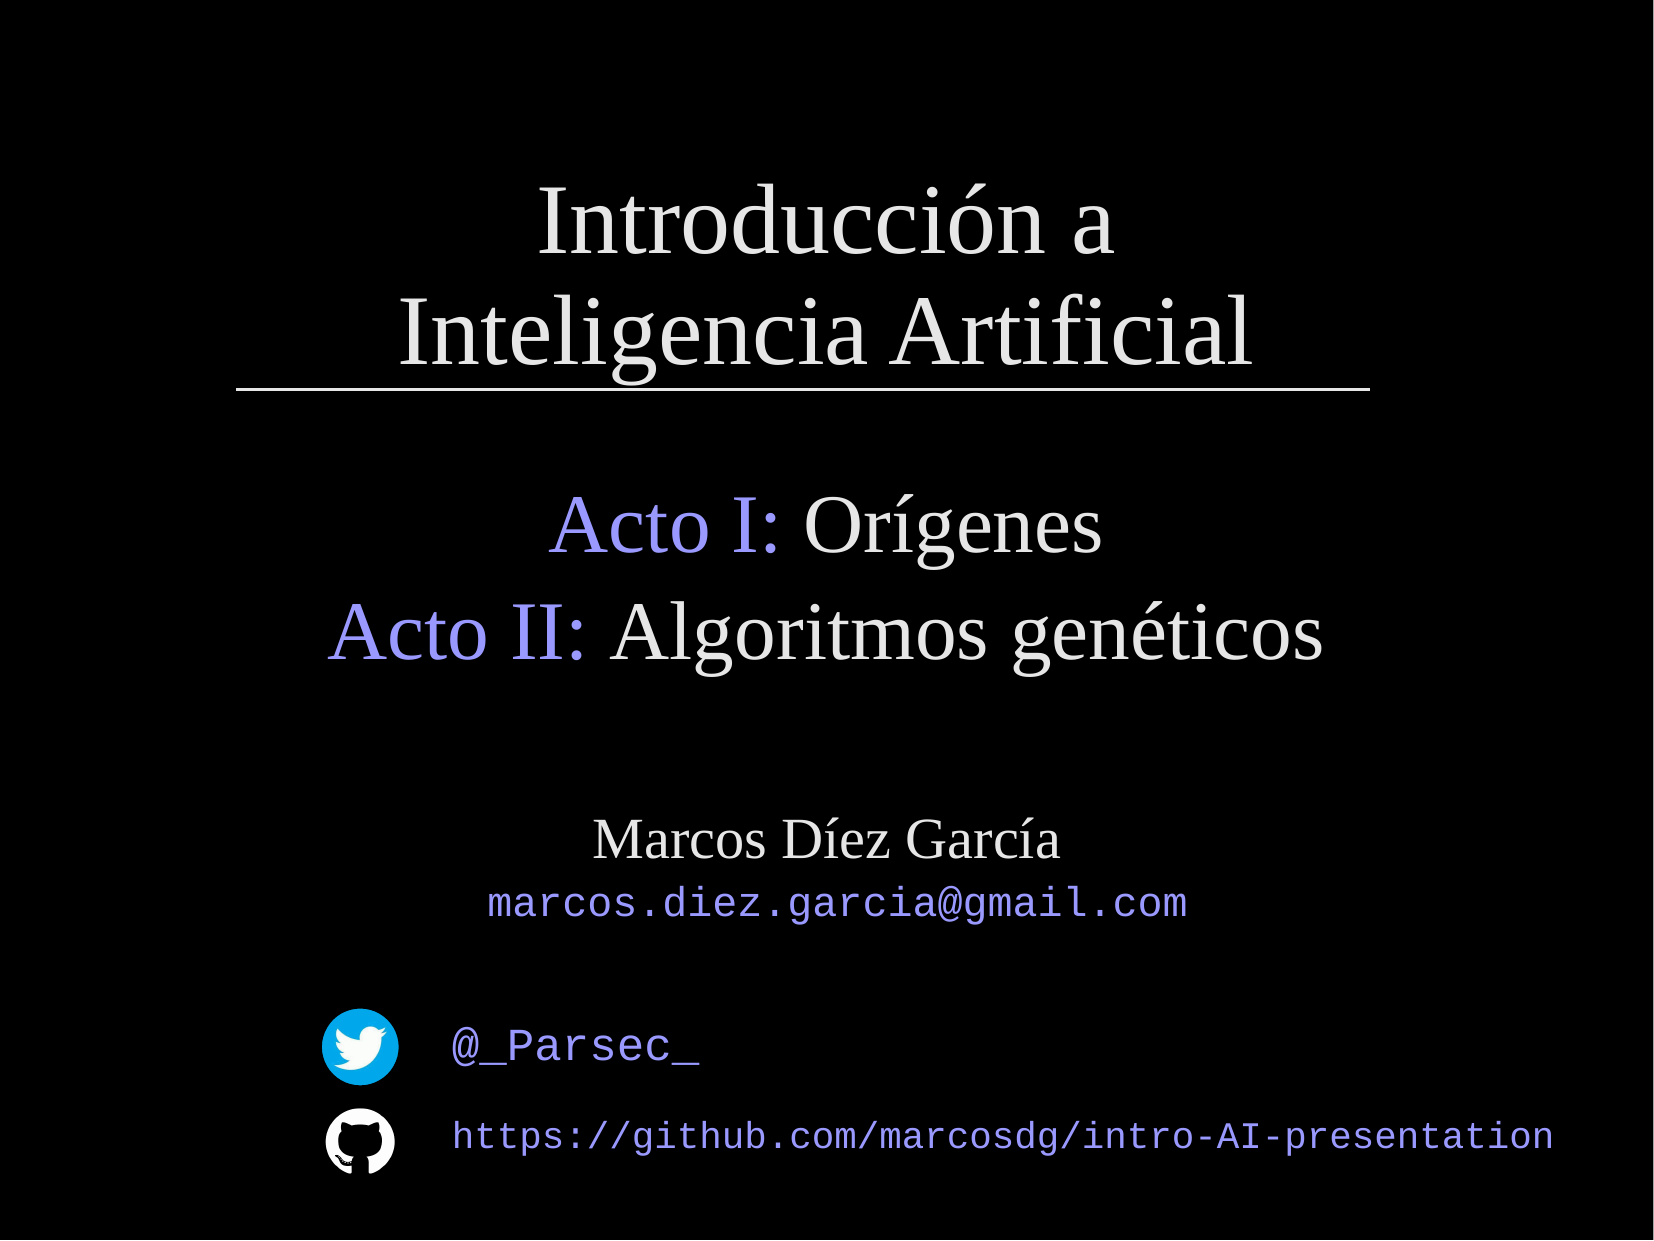

# Introducción a
 Inteligencia Artificial
Acto I: Orígenes
Acto II: Algoritmos genéticos
Marcos Díez García
marcos.diez.garcia@gmail.com
@_Parsec_
https://github.com/marcosdg/intro-AI-presentation